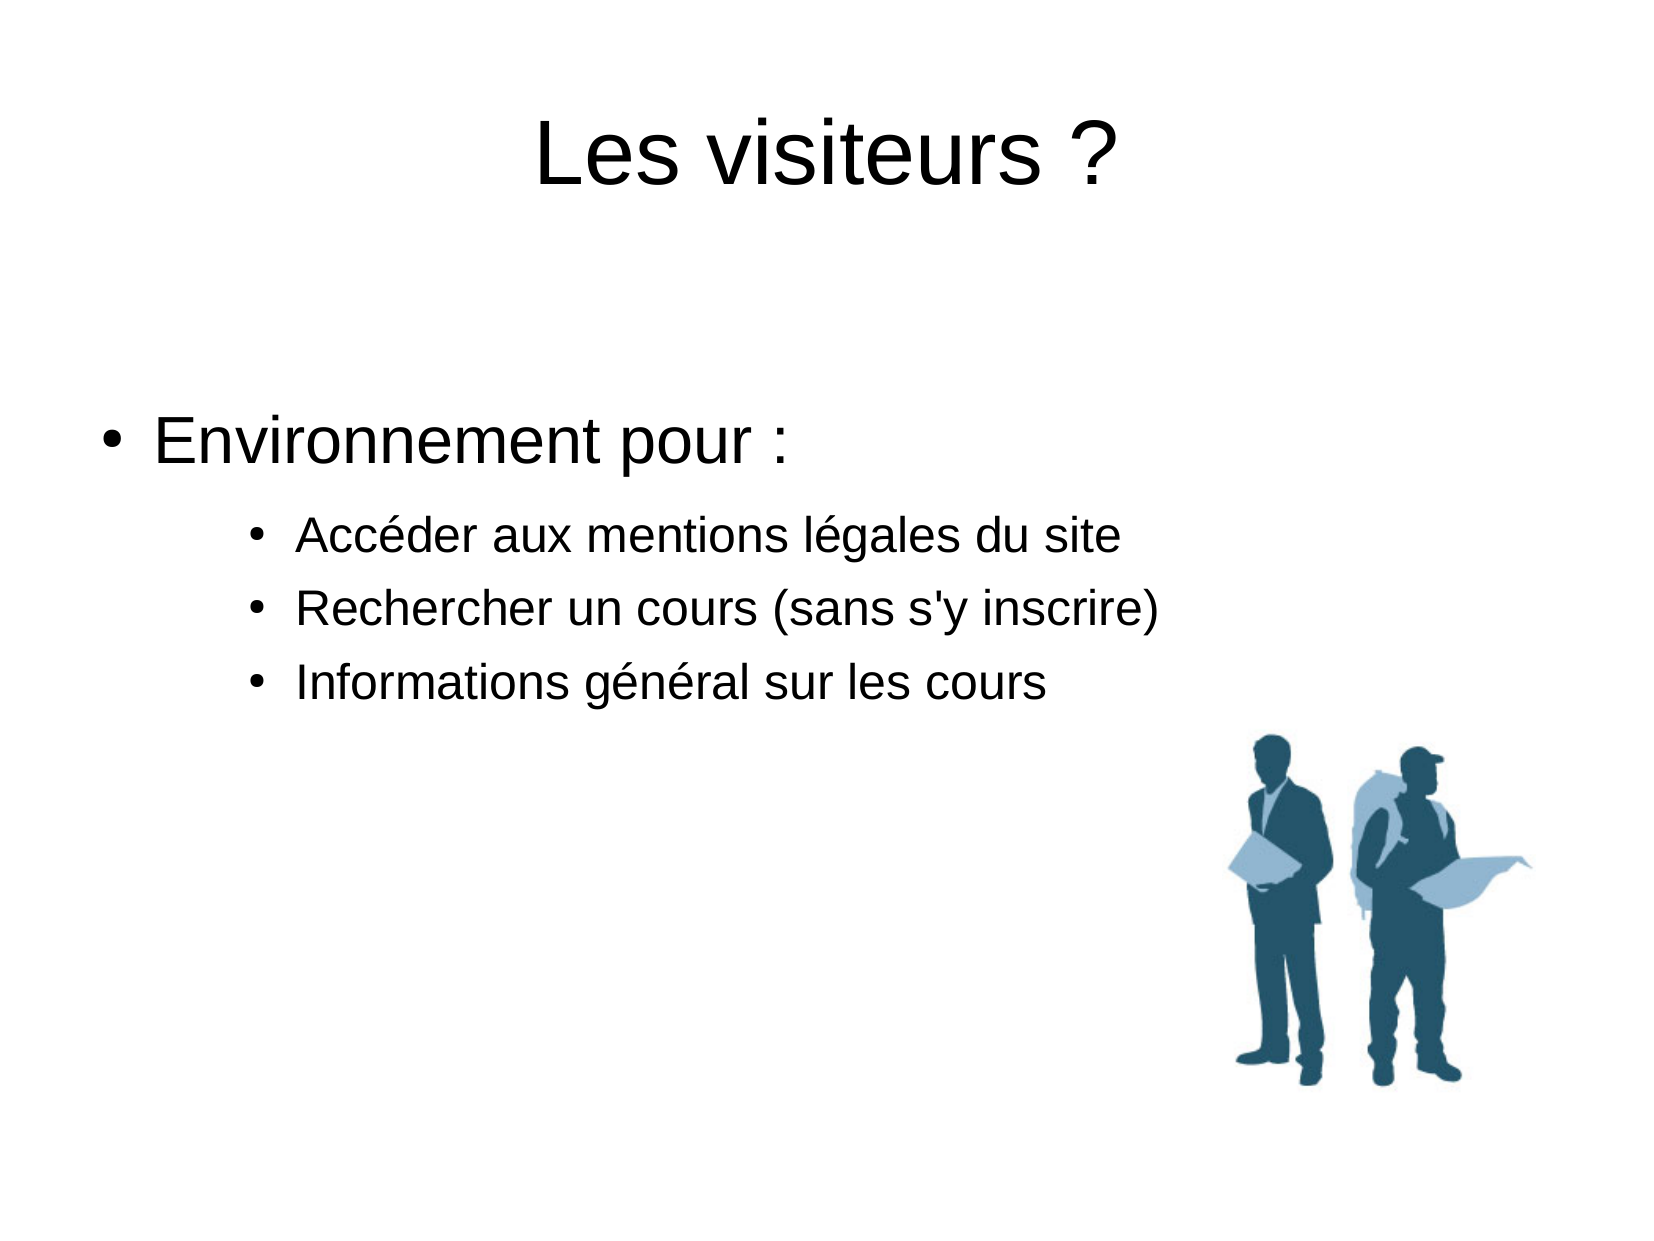

# Les visiteurs ?
Environnement pour :
Accéder aux mentions légales du site
Rechercher un cours (sans s'y inscrire)
Informations général sur les cours